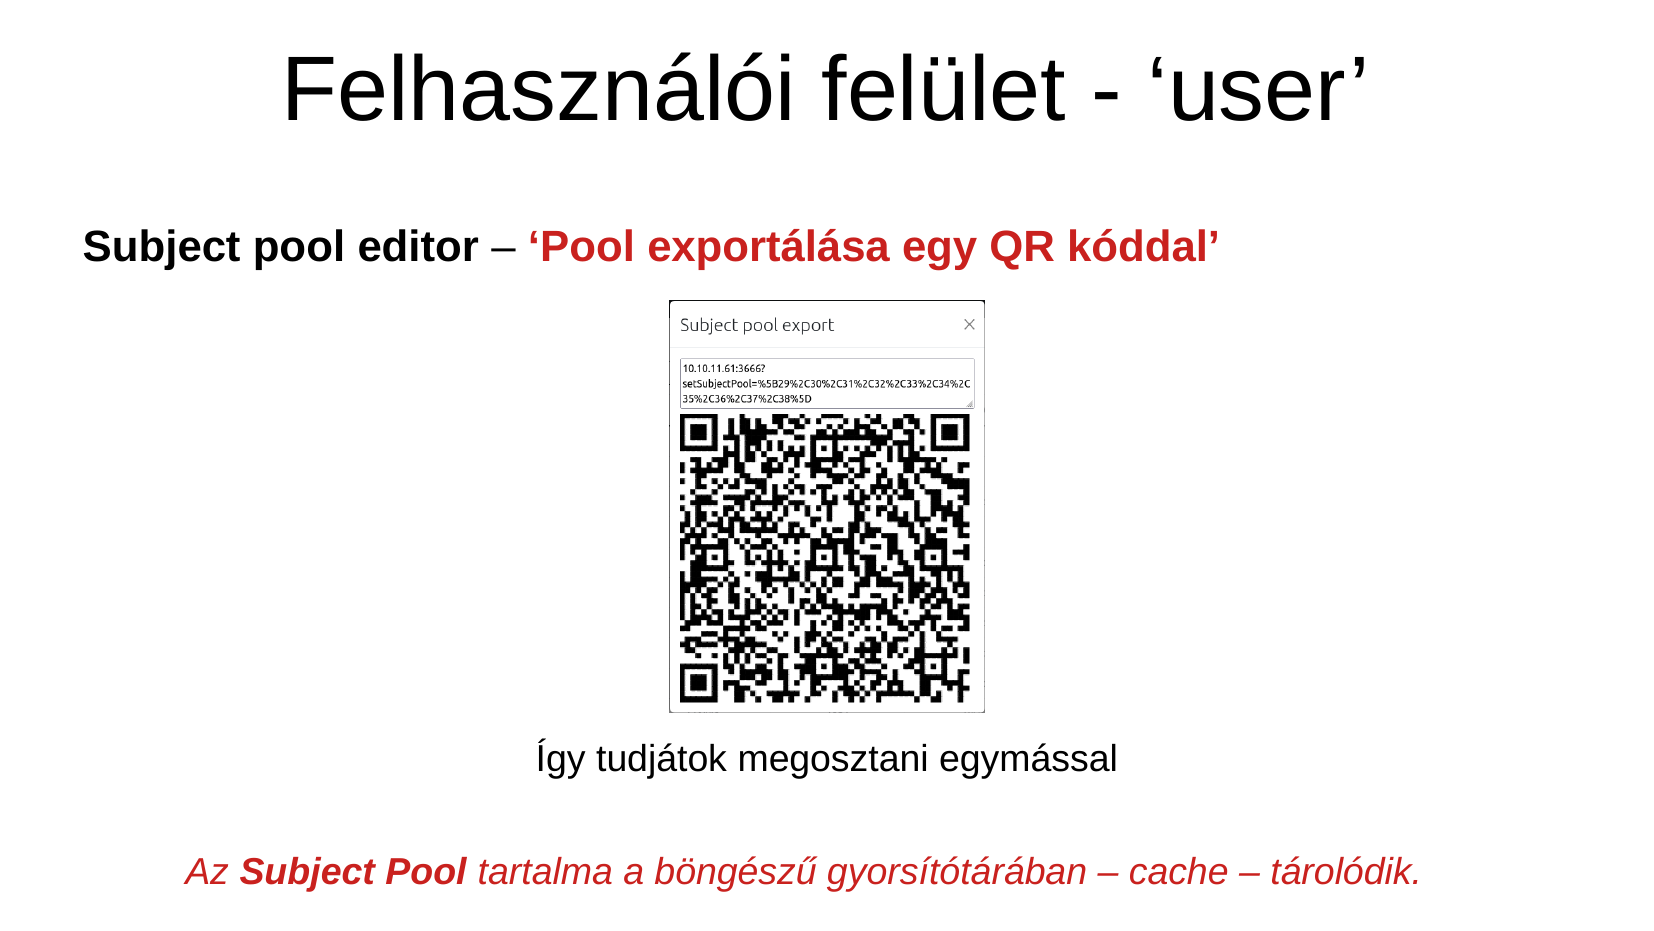

Felhasználói felület - ‘user’
# Subject pool editor – ‘Pool exportálása egy QR kóddal’
Így tudjátok megosztani egymással
Az Subject Pool tartalma a böngészű gyorsítótárában – cache – tárolódik.